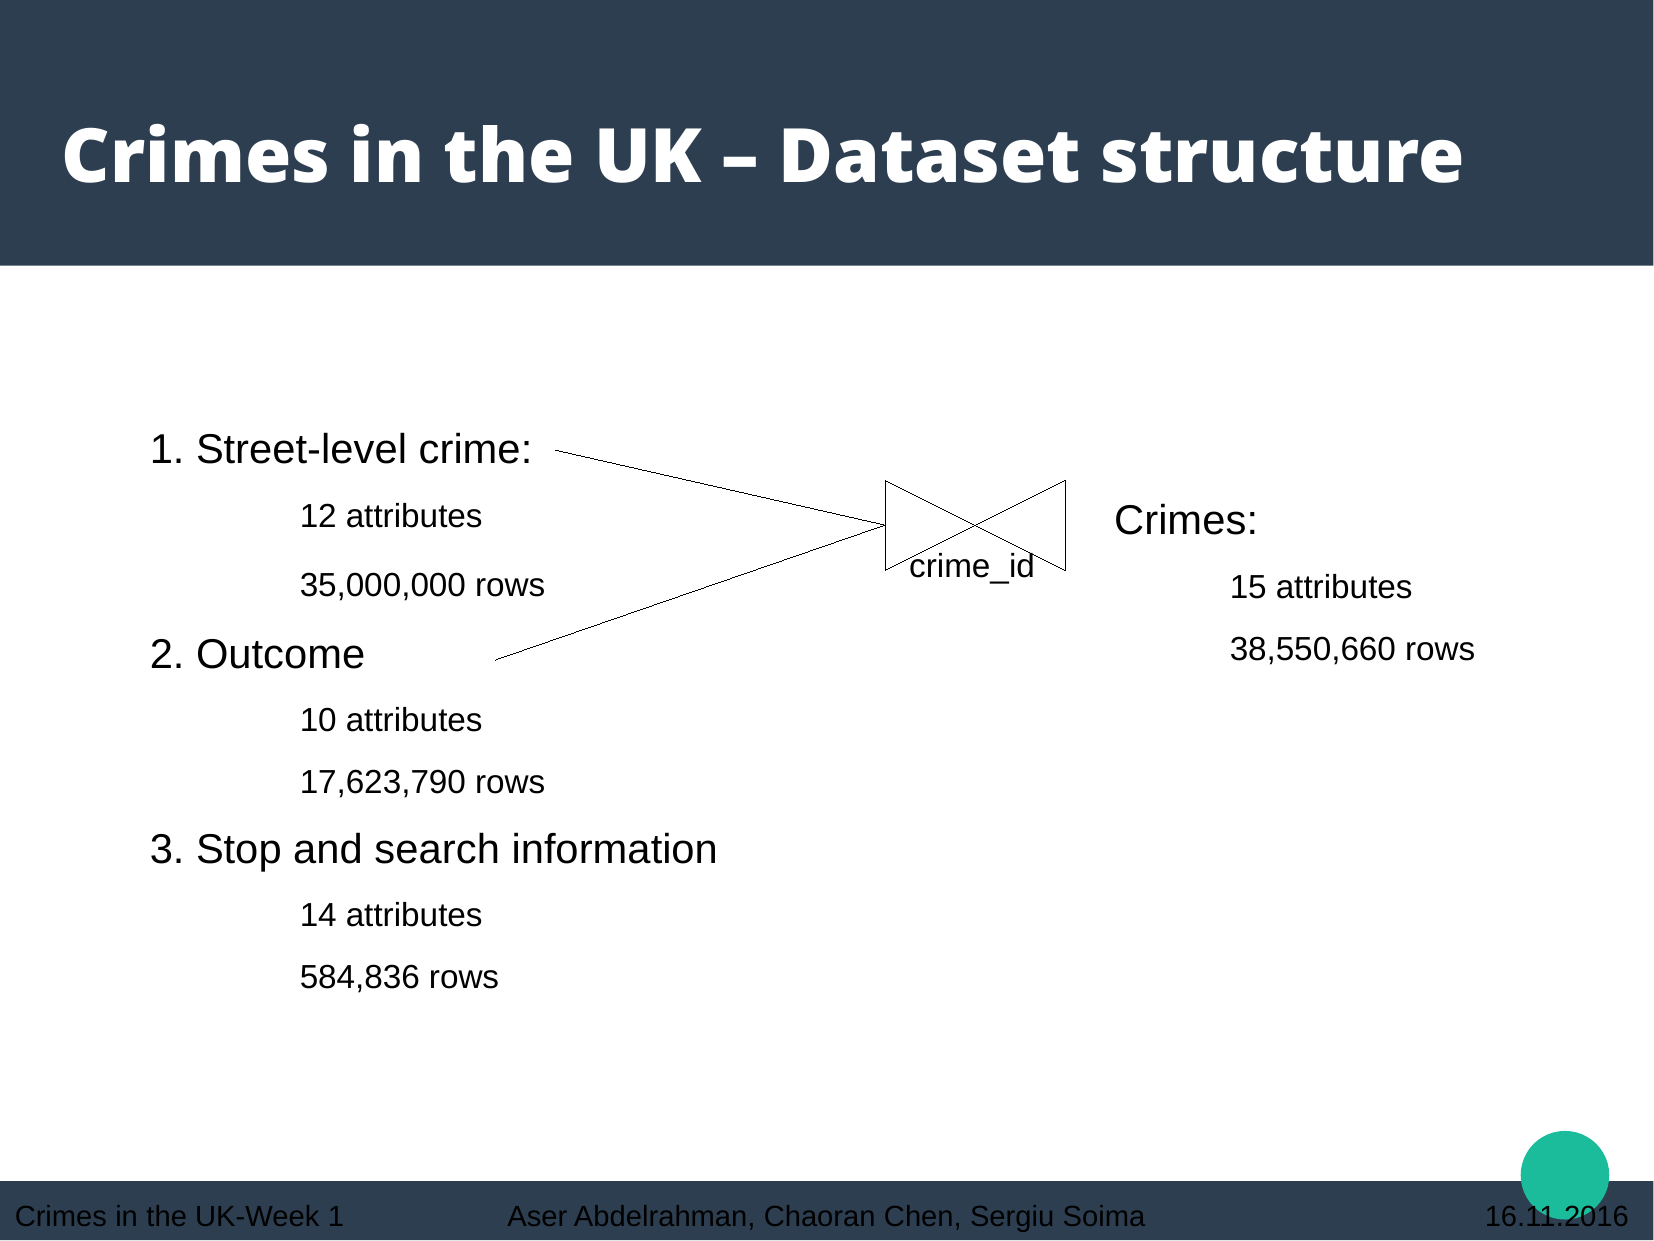

# Crimes in the UK – Dataset structure
1. Street-level crime:
		12 attributes
		35,000,000 rows
2. Outcome
		10 attributes
		17,623,790 rows
3. Stop and search information
		14 attributes
		584,836 rows
 Crimes:
		15 attributes
		38,550,660 rows
crime_id
Crimes in the UK-Week 1
Aser Abdelrahman, Chaoran Chen, Sergiu Soima
16.11.2016